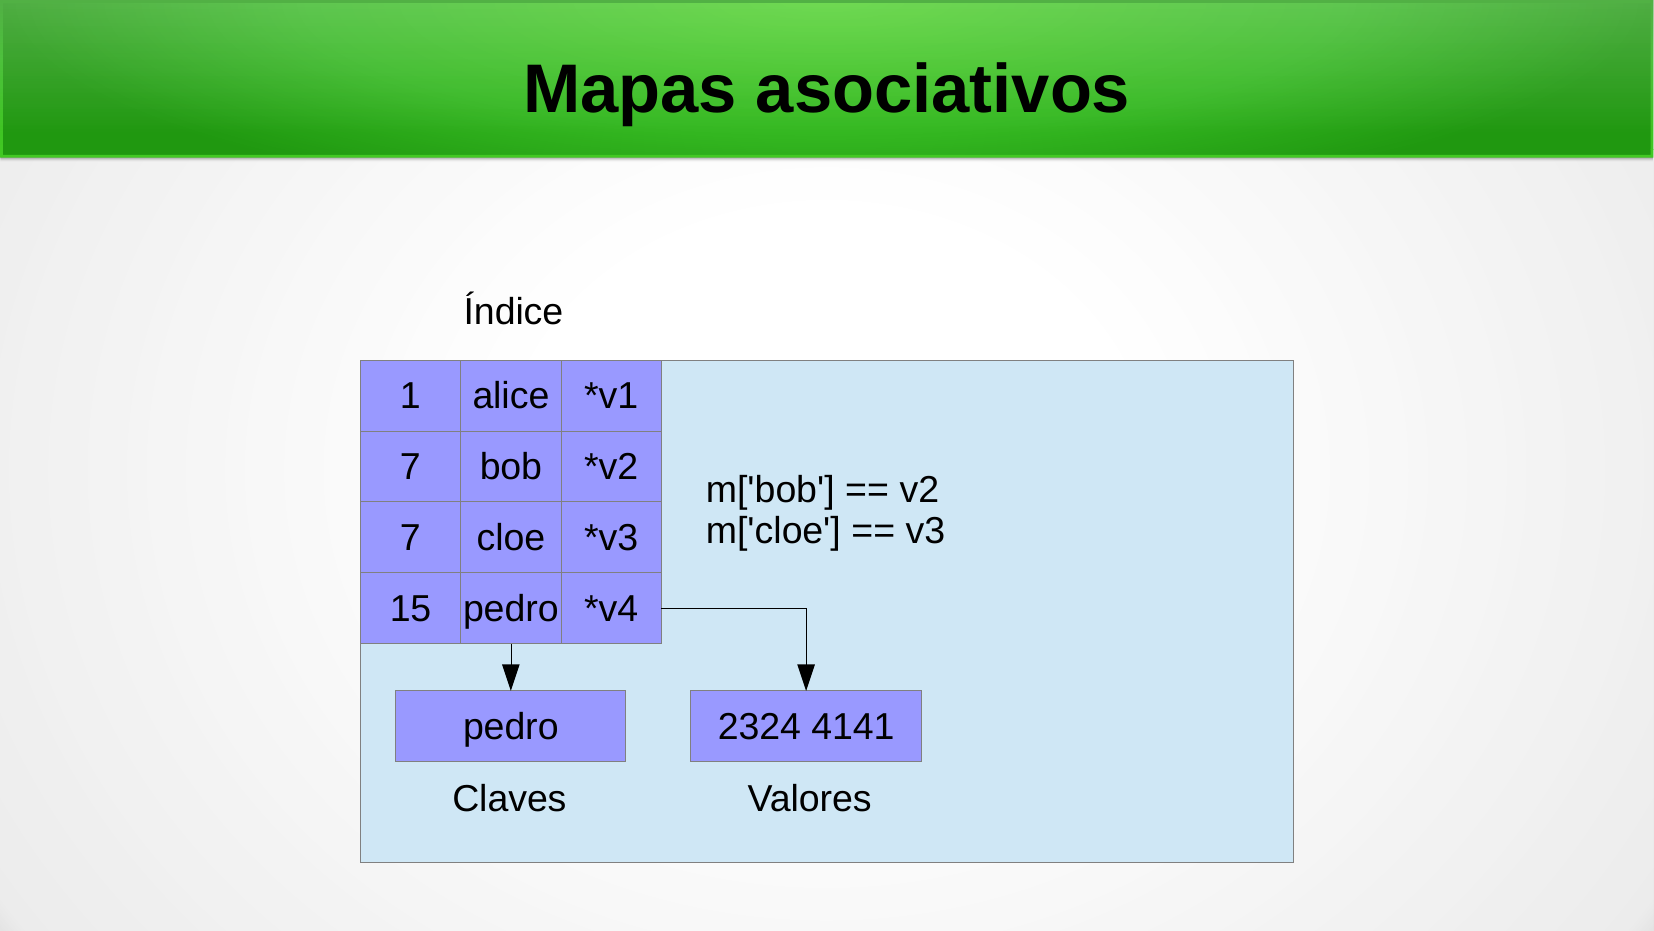

# Mapas asociativos
Índice
1
alice
*v1
7
bob
*v2
m['bob'] == v2
m['cloe'] == v3
7
cloe
*v3
15
pedro
*v4
pedro
2324 4141
Claves
Valores